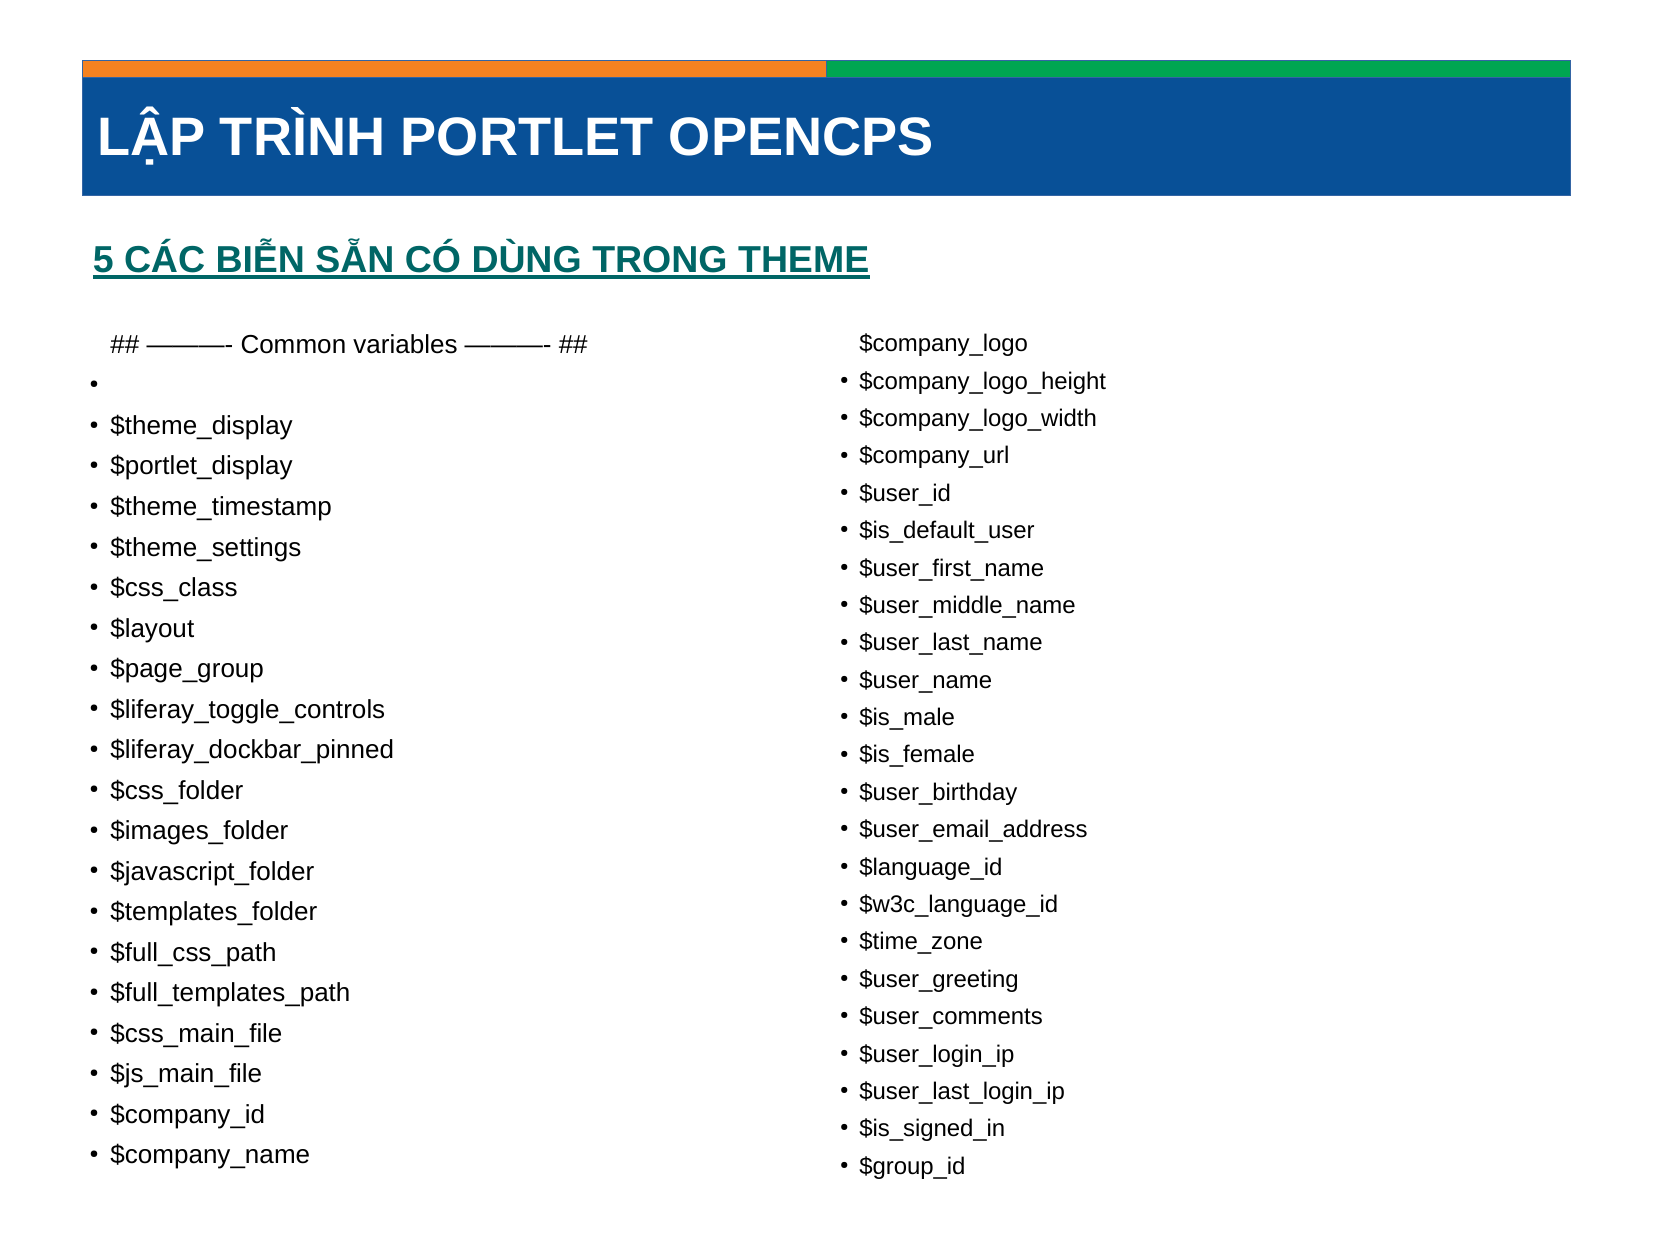

LẬP TRÌNH PORTLET OPENCPS
5 CÁC BIỄN SẴN CÓ DÙNG TRONG THEME
# ## ———- Common variables ———- ##
$theme_display
$portlet_display
$theme_timestamp
$theme_settings
$css_class
$layout
$page_group
$liferay_toggle_controls
$liferay_dockbar_pinned
$css_folder
$images_folder
$javascript_folder
$templates_folder
$full_css_path
$full_templates_path
$css_main_file
$js_main_file
$company_id
$company_name
$company_logo
$company_logo_height
$company_logo_width
$company_url
$user_id
$is_default_user
$user_first_name
$user_middle_name
$user_last_name
$user_name
$is_male
$is_female
$user_birthday
$user_email_address
$language_id
$w3c_language_id
$time_zone
$user_greeting
$user_comments
$user_login_ip
$user_last_login_ip
$is_signed_in
$group_id